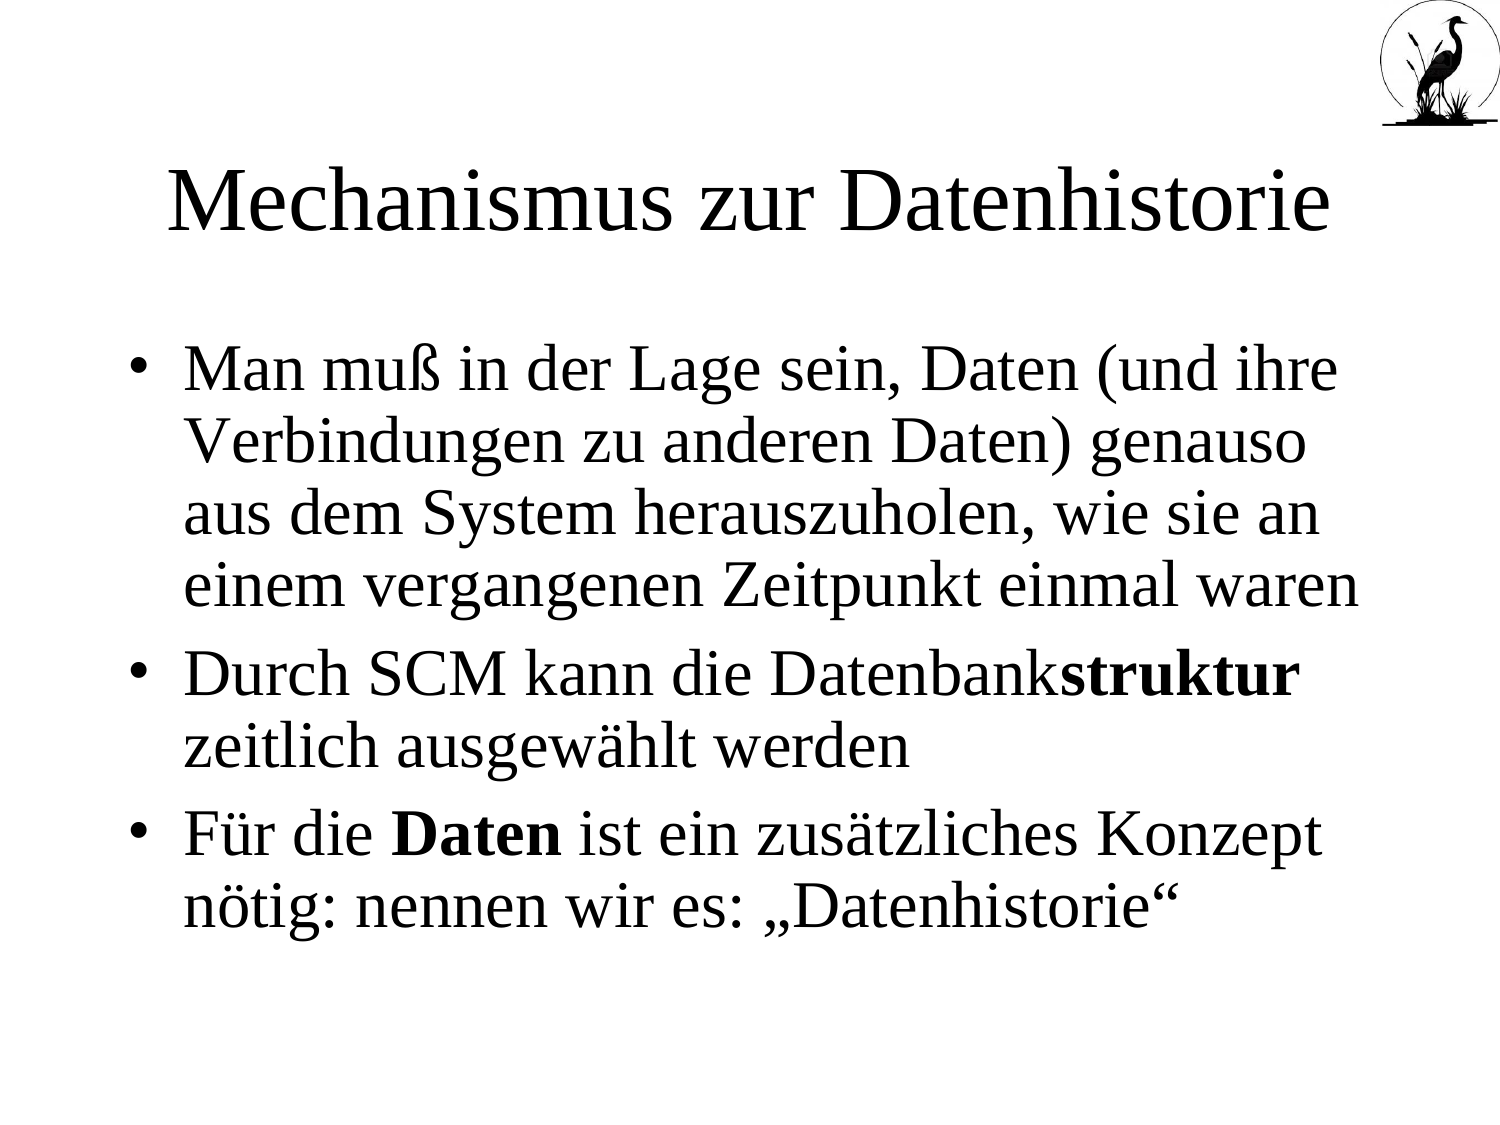

# Mechanismus zur Datenhistorie
Man muß in der Lage sein, Daten (und ihre Verbindungen zu anderen Daten) genauso aus dem System herauszuholen, wie sie an einem vergangenen Zeitpunkt einmal waren
Durch SCM kann die Datenbankstruktur zeitlich ausgewählt werden
Für die Daten ist ein zusätzliches Konzept nötig: nennen wir es: „Datenhistorie“